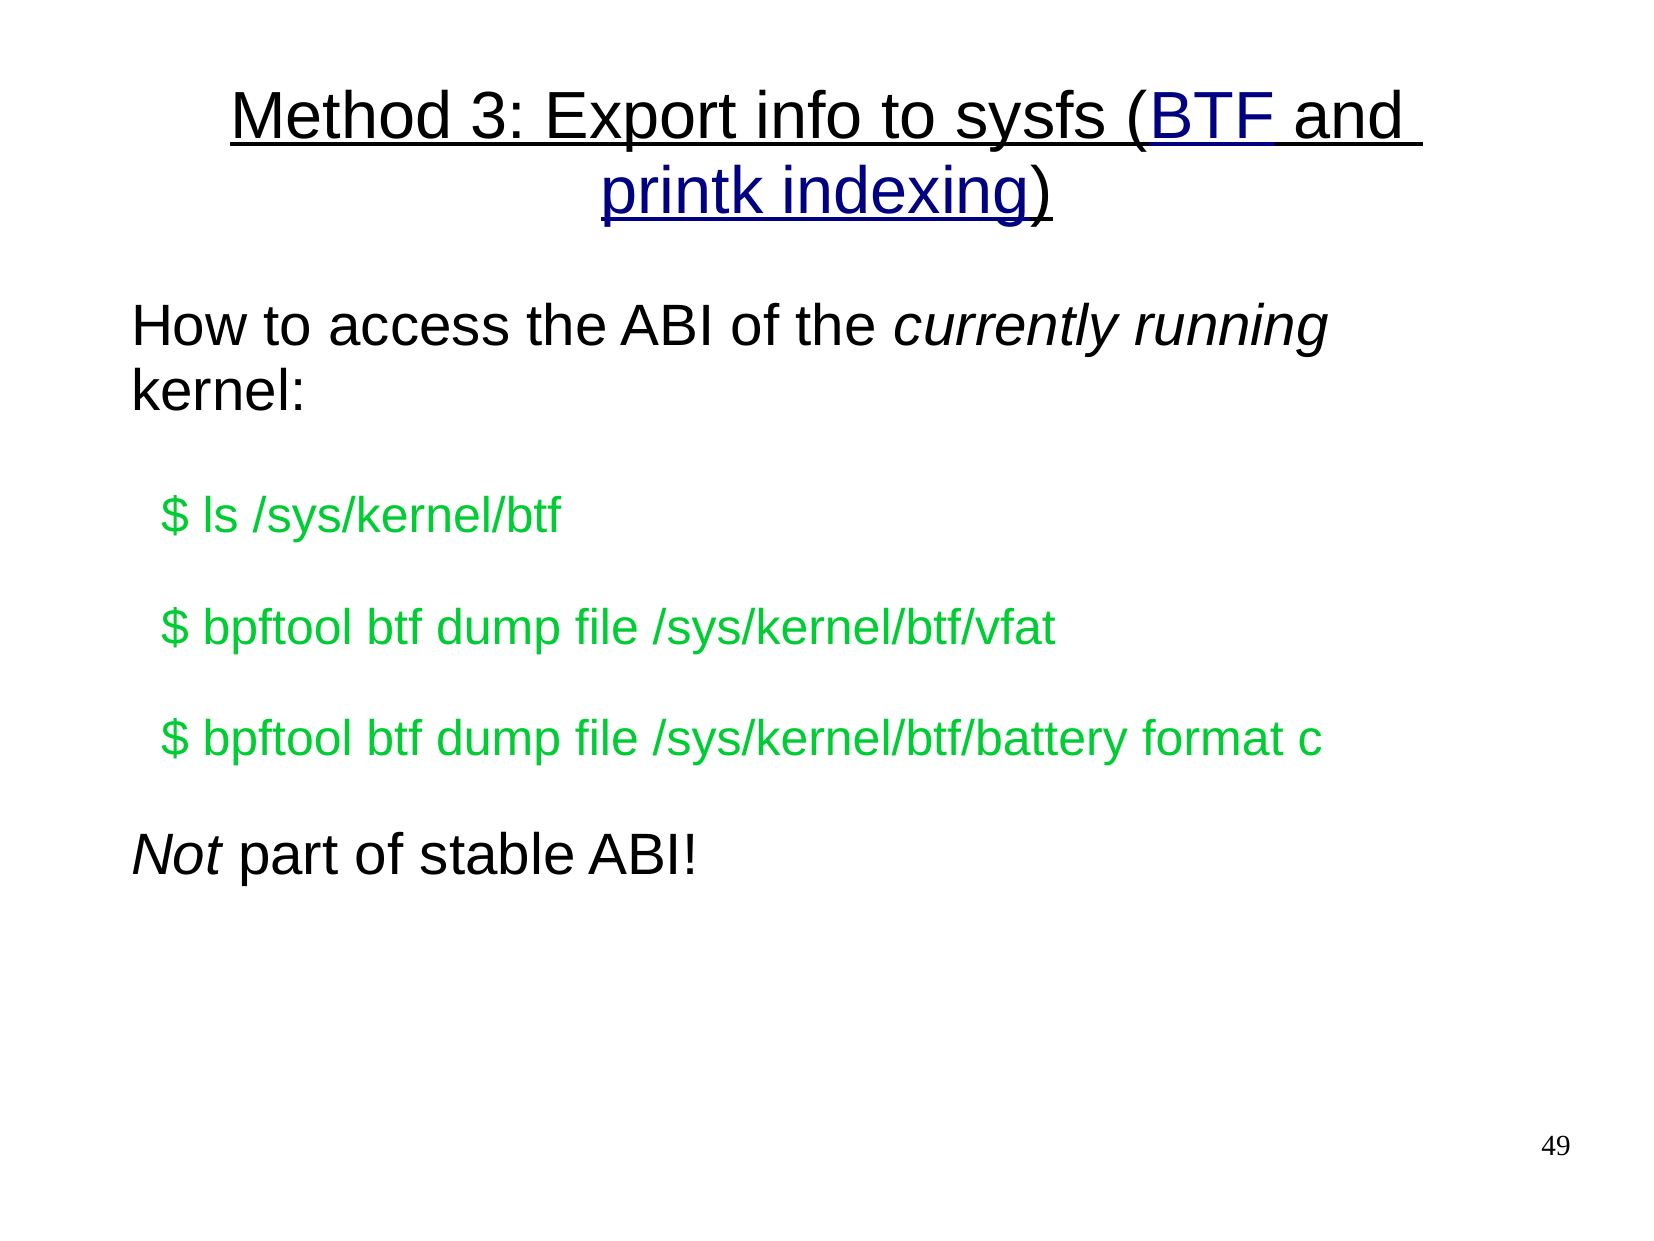

# Method 3: Export info to sysfs (BTF and printk indexing)
How to access the ABI of the currently running kernel:
$ ls /sys/kernel/btf
$ bpftool btf dump file /sys/kernel/btf/vfat
$ bpftool btf dump file /sys/kernel/btf/battery format c
Not part of stable ABI!
49